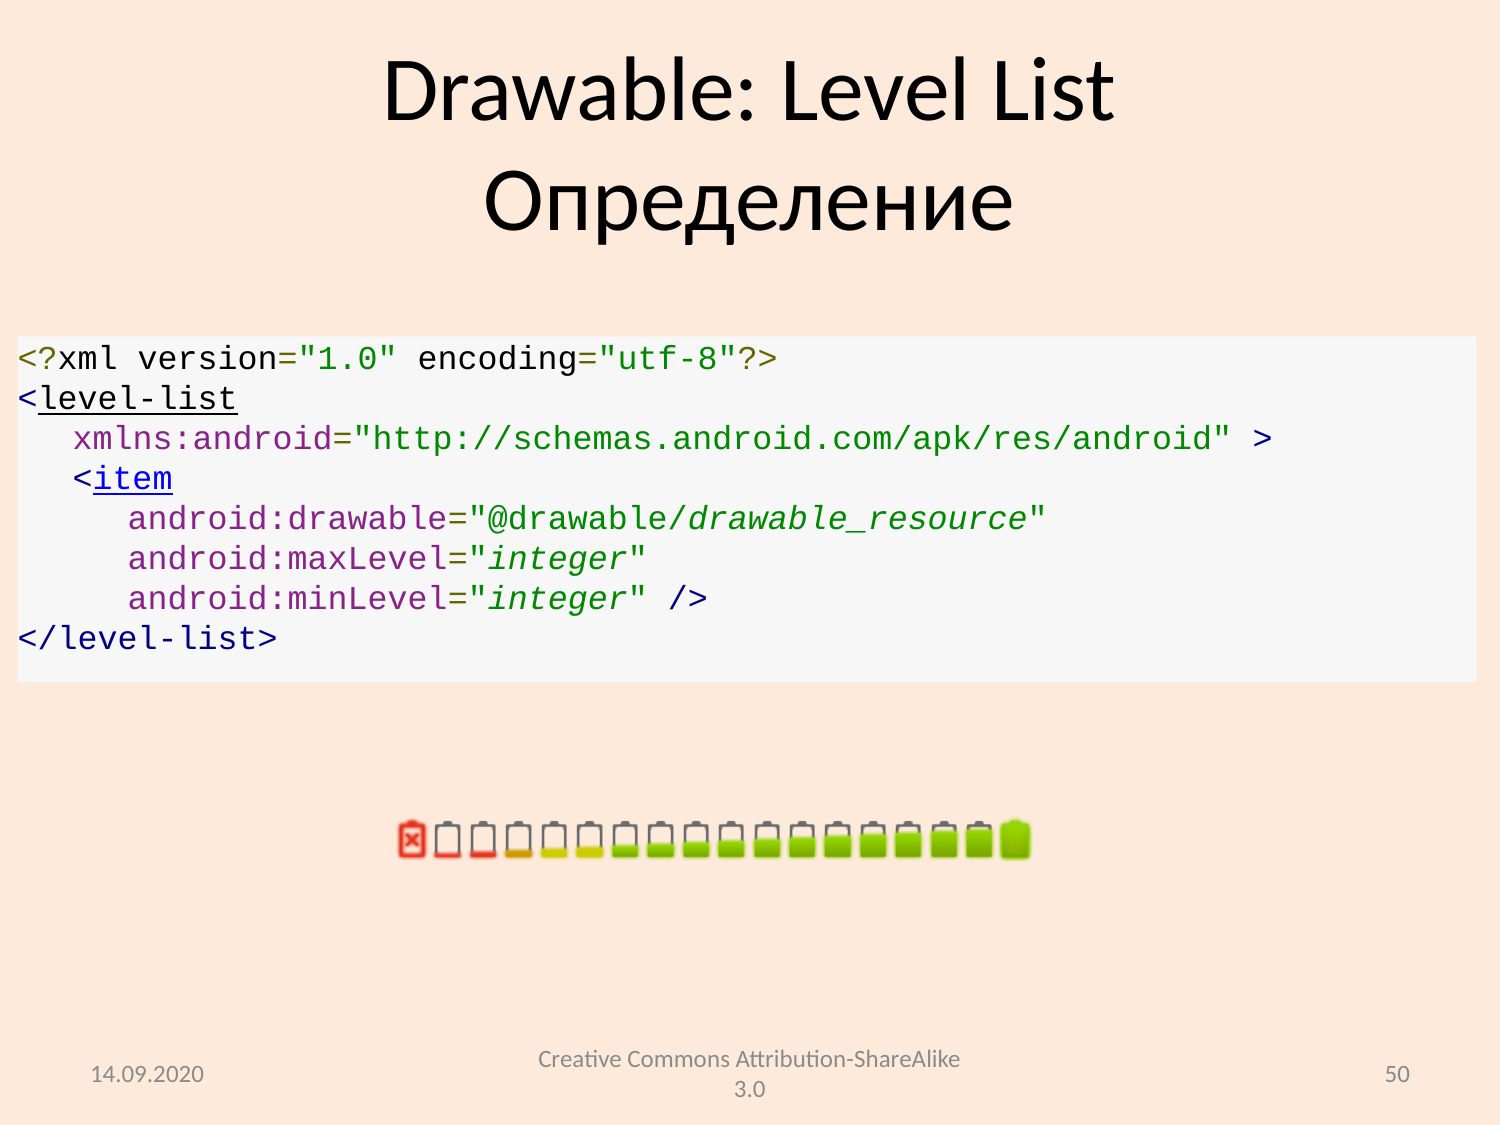

# Drawable: Level List Определение
<?xml version="1.0" encoding="utf-8"?>
<level-list
    xmlns:android="http://schemas.android.com/apk/res/android" >
    <item
        android:drawable="@drawable/drawable_resource"
        android:maxLevel="integer"
        android:minLevel="integer" />
</level-list>
14.09.2020
Creative Commons Attribution-ShareAlike 3.0